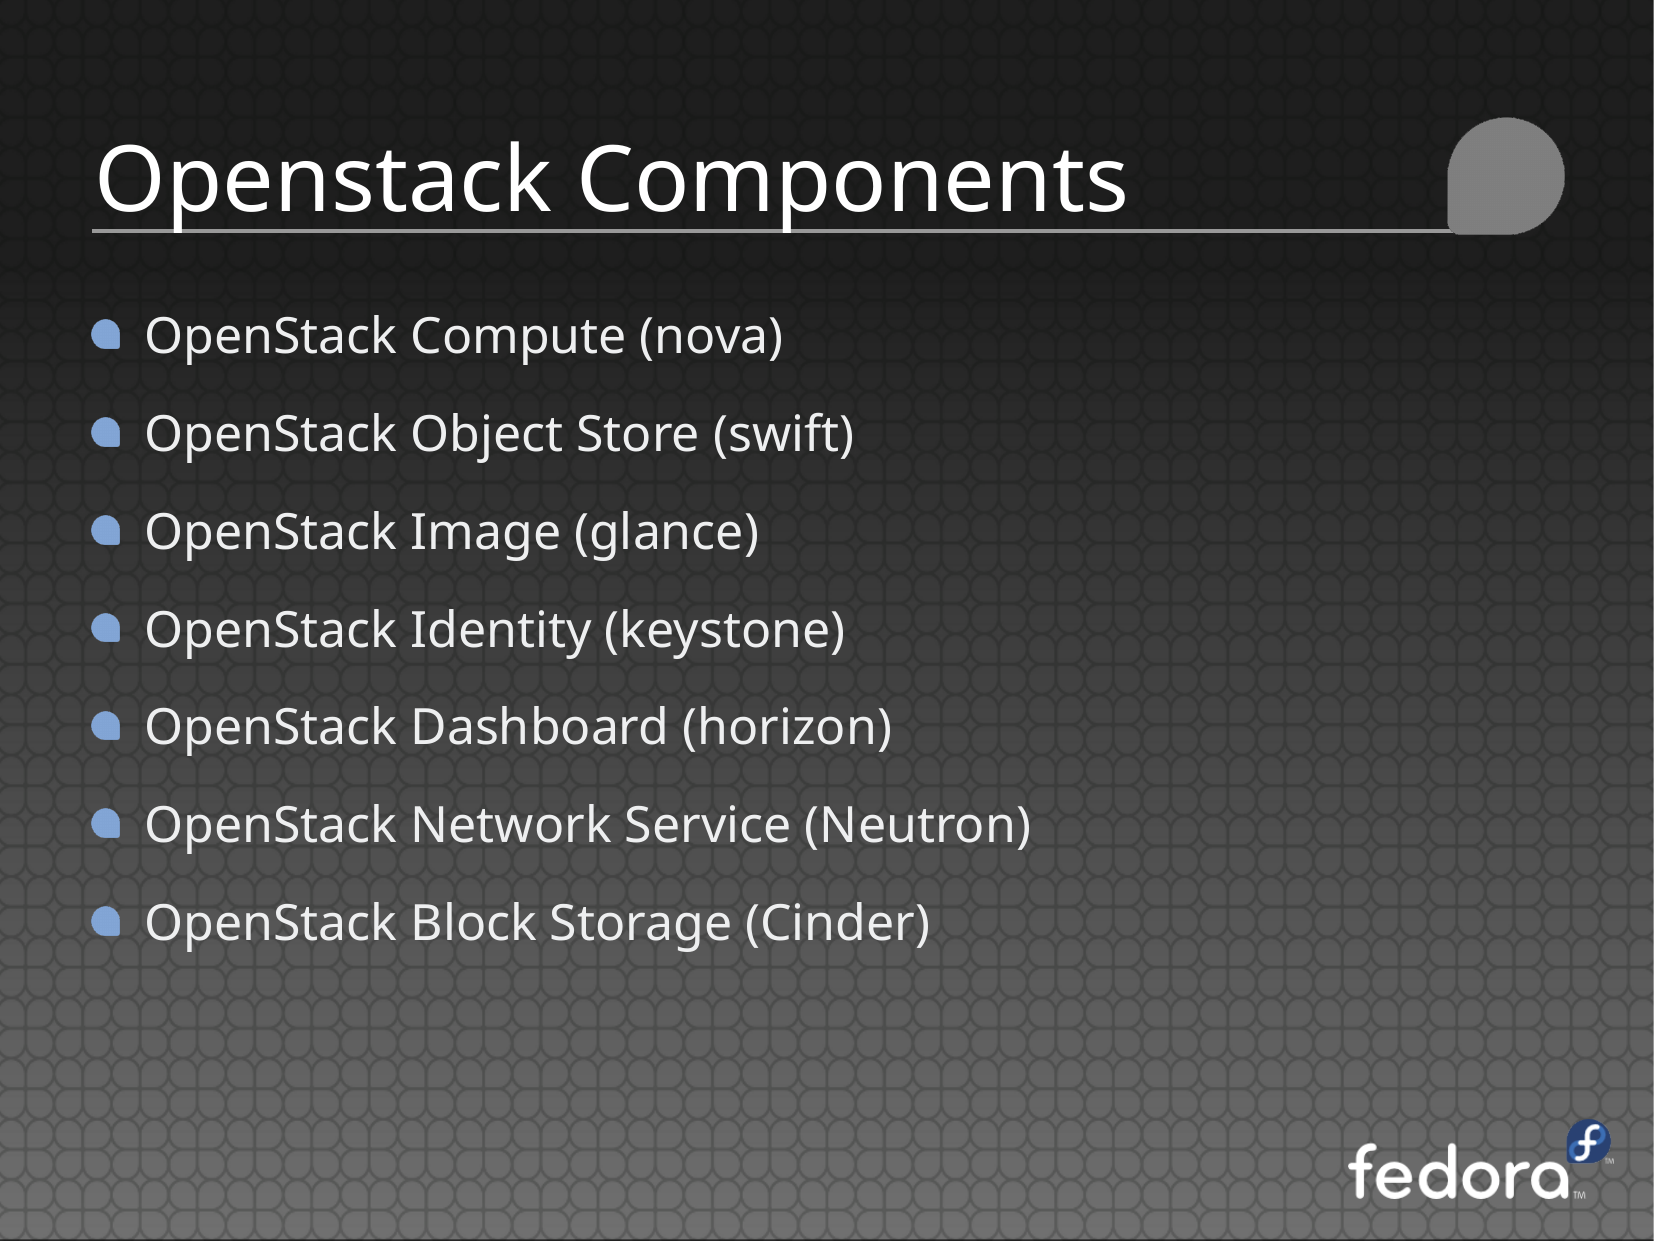

# Openstack Components
OpenStack Compute (nova)
OpenStack Object Store (swift)
OpenStack Image (glance)
OpenStack Identity (keystone)
OpenStack Dashboard (horizon)
OpenStack Network Service (Neutron)
OpenStack Block Storage (Cinder)